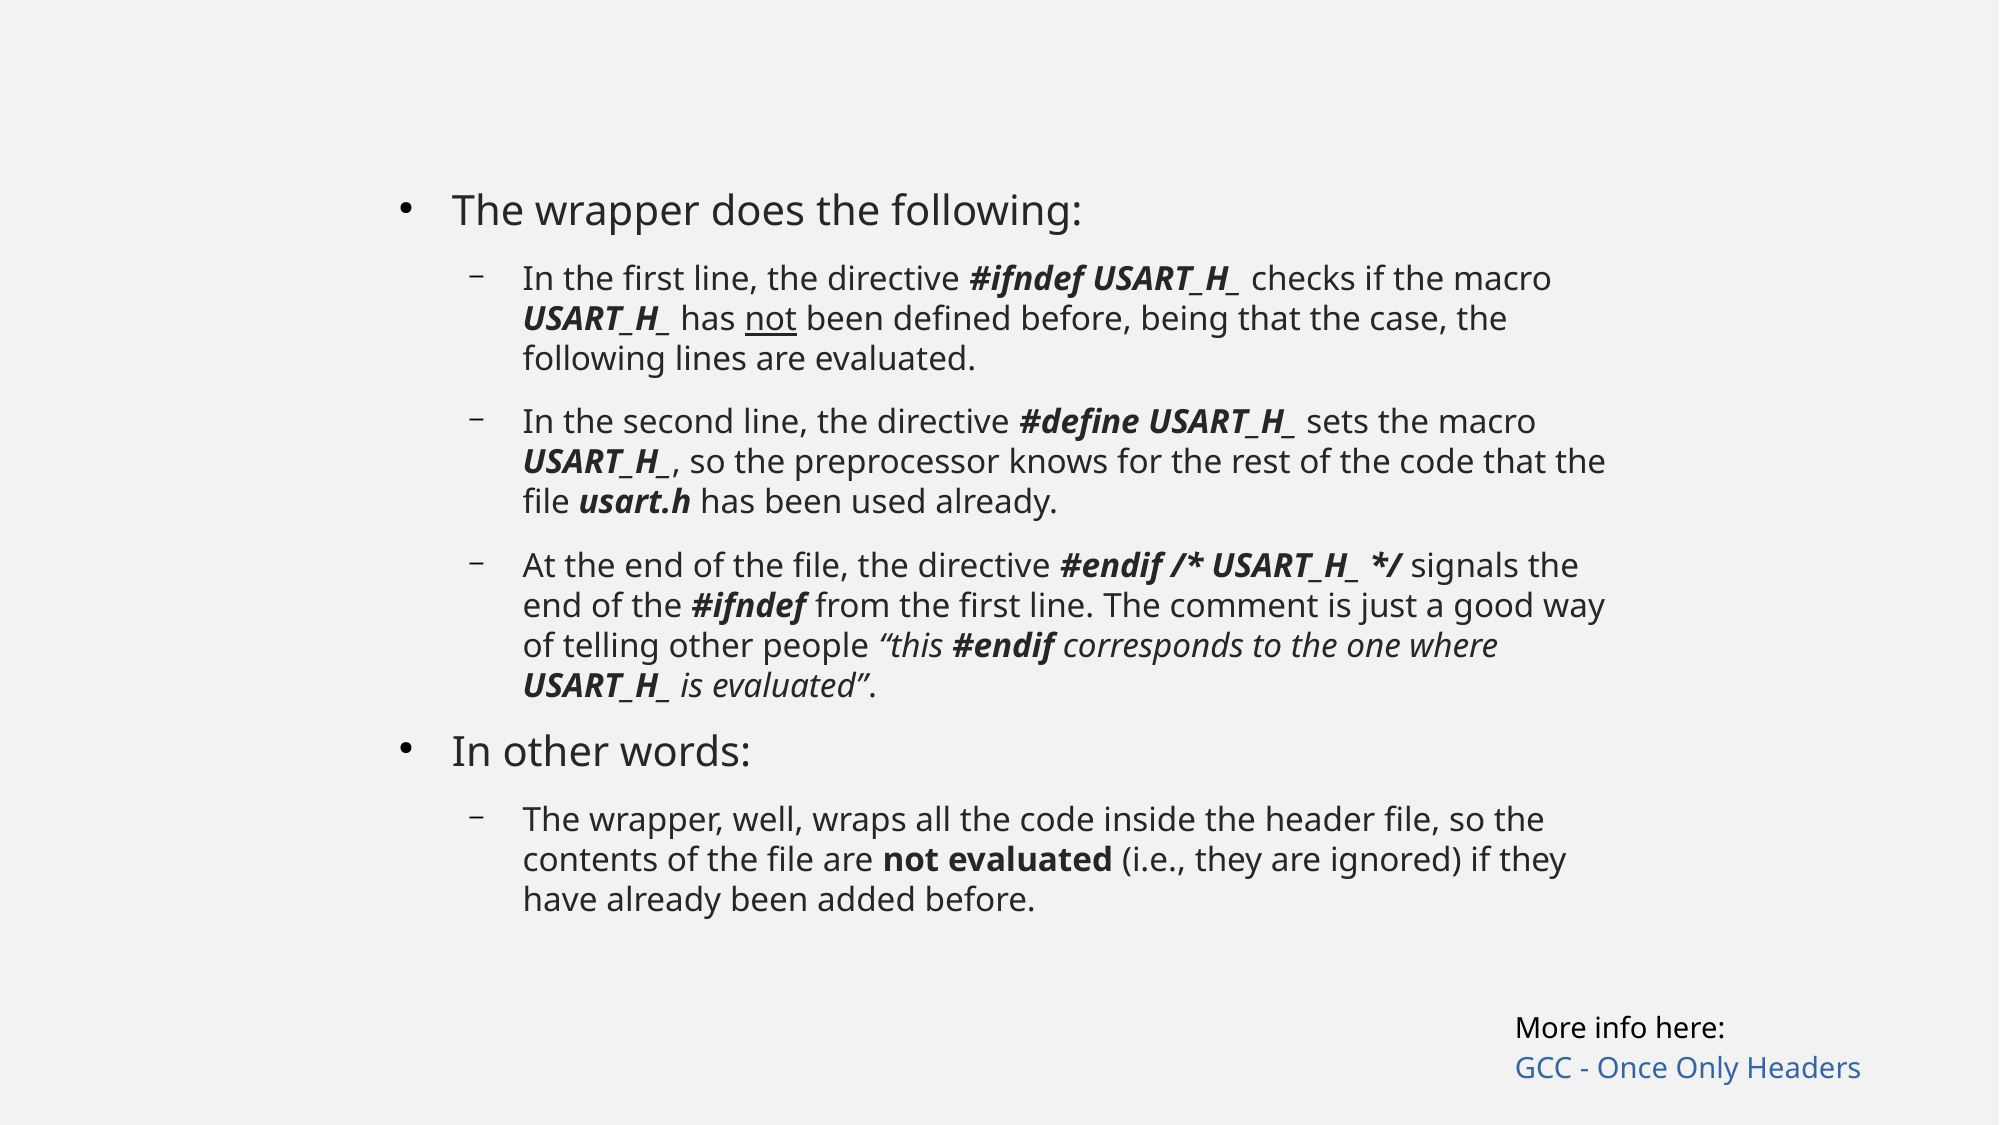

# The wrapper does the following:
In the first line, the directive #ifndef USART_H_ checks if the macro USART_H_ has not been defined before, being that the case, the following lines are evaluated.
In the second line, the directive #define USART_H_ sets the macro USART_H_, so the preprocessor knows for the rest of the code that the file usart.h has been used already.
At the end of the file, the directive #endif /* USART_H_ */ signals the end of the #ifndef from the first line. The comment is just a good way of telling other people “this #endif corresponds to the one where USART_H_ is evaluated”.
In other words:
The wrapper, well, wraps all the code inside the header file, so the contents of the file are not evaluated (i.e., they are ignored) if they have already been added before.
More info here:
GCC - Once Only Headers